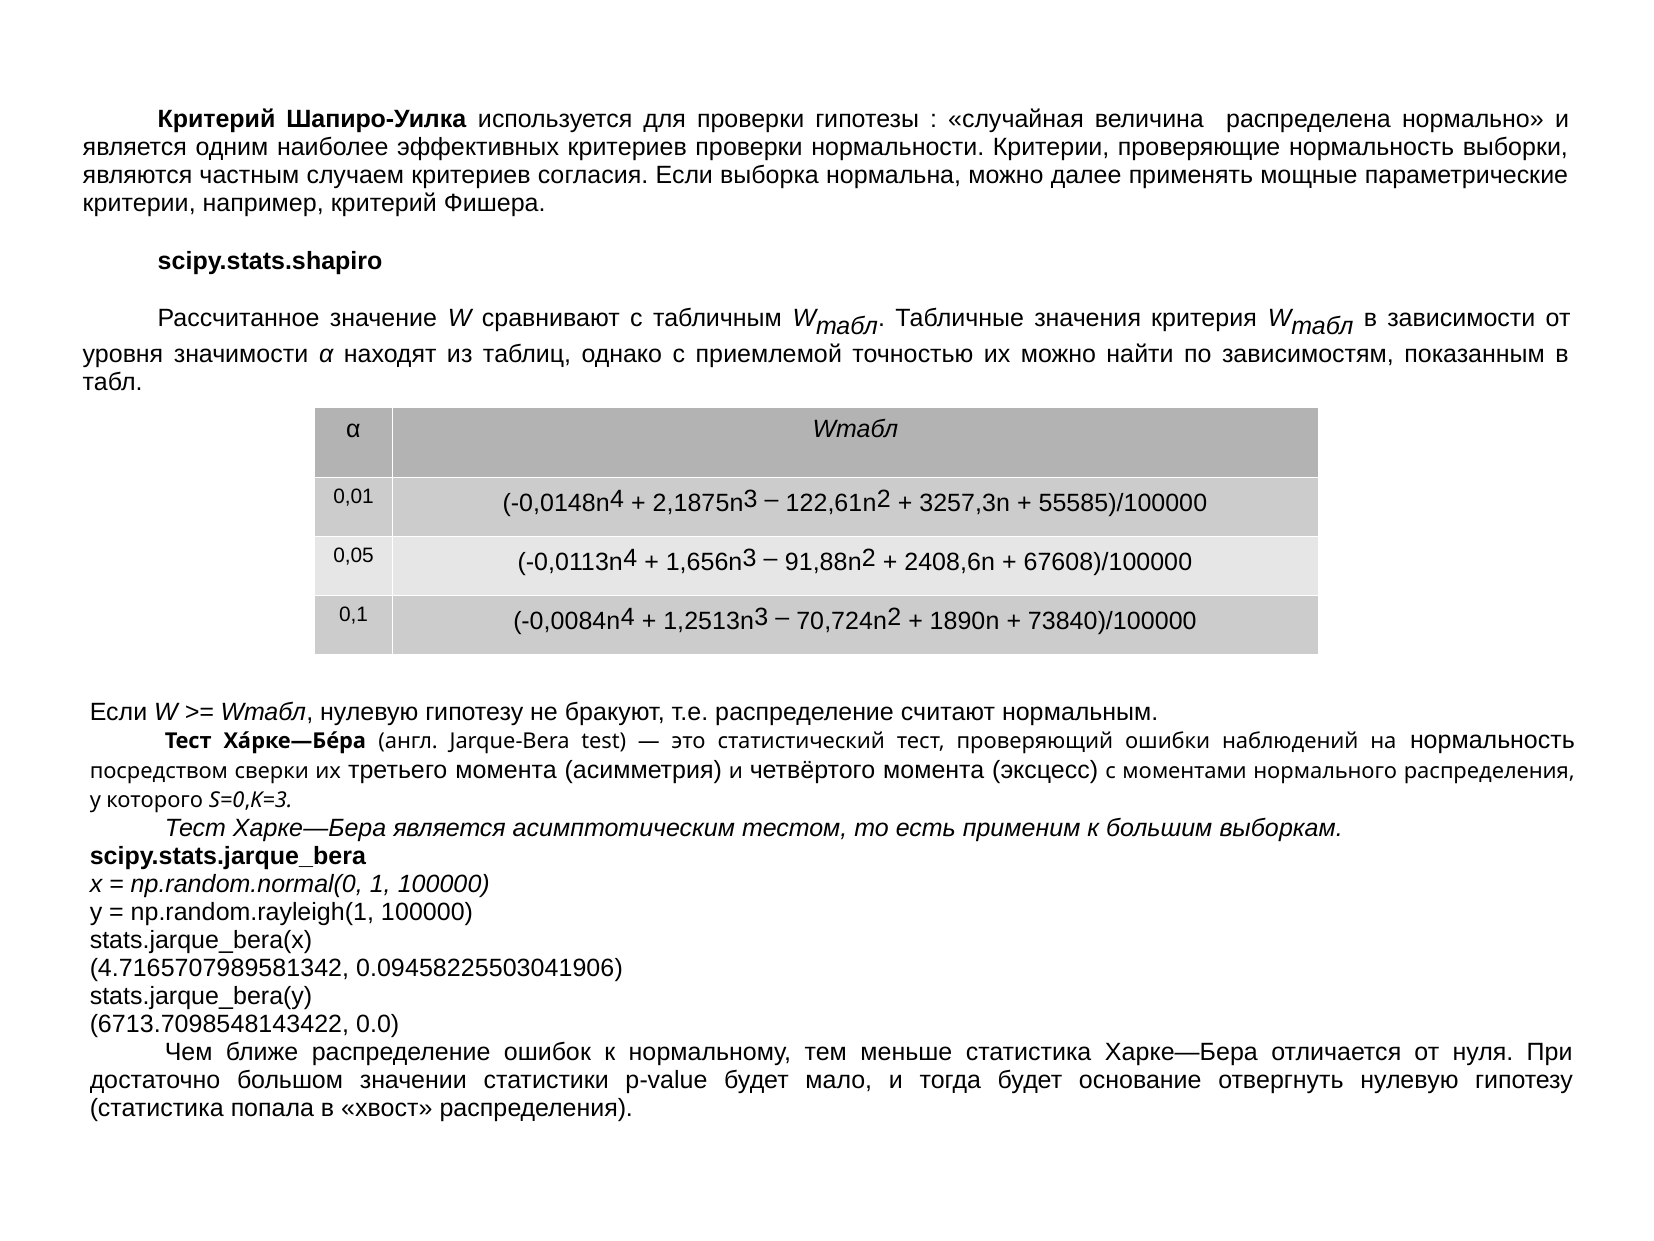

# Критерий Шапиро-Уилка используется для проверки гипотезы : «случайная величина распределена нормально» и является одним наиболее эффективных критериев проверки нормальности. Критерии, проверяющие нормальность выборки, являются частным случаем критериев согласия. Если выборка нормальна, можно далее применять мощные параметрические критерии, например, критерий Фишера.
scipy.stats.shapiro
Рассчитанное значение W сравнивают с табличным Wтабл. Табличные значения критерия Wтабл в зависимости от уровня значимости α находят из таблиц, однако с приемлемой точностью их можно найти по зависимостям, показанным в табл.
| α | Wтабл |
| --- | --- |
| 0,01 | (-0,0148n4 + 2,1875n3 – 122,61n2 + 3257,3n + 55585)/100000 |
| 0,05 | (-0,0113n4 + 1,656n3 – 91,88n2 + 2408,6n + 67608)/100000 |
| 0,1 | (-0,0084n4 + 1,2513n3 – 70,724n2 + 1890n + 73840)/100000 |
Если W >= Wтабл, нулевую гипотезу не бракуют, т.е. распределение считают нормальным.
Тест Ха́рке—Бе́ра (англ. Jarque-Bera test) — это статистический тест, проверяющий ошибки наблюдений на нормальность посредством сверки их третьего момента (асимметрия) и четвёртого момента (эксцесс) с моментами нормального распределения, у которого S=0,K=3.
Тест Харке—Бера является асимптотическим тестом, то есть применим к большим выборкам.
scipy.stats.jarque_bera
x = np.random.normal(0, 1, 100000)
y = np.random.rayleigh(1, 100000)
stats.jarque_bera(x)
(4.7165707989581342, 0.09458225503041906)
stats.jarque_bera(y)
(6713.7098548143422, 0.0)
Чем ближе распределение ошибок к нормальному, тем меньше статистика Харке—Бера отличается от нуля. При достаточно большом значении статистики p-value будет мало, и тогда будет основание отвергнуть нулевую гипотезу (статистика попала в «хвост» распределения).